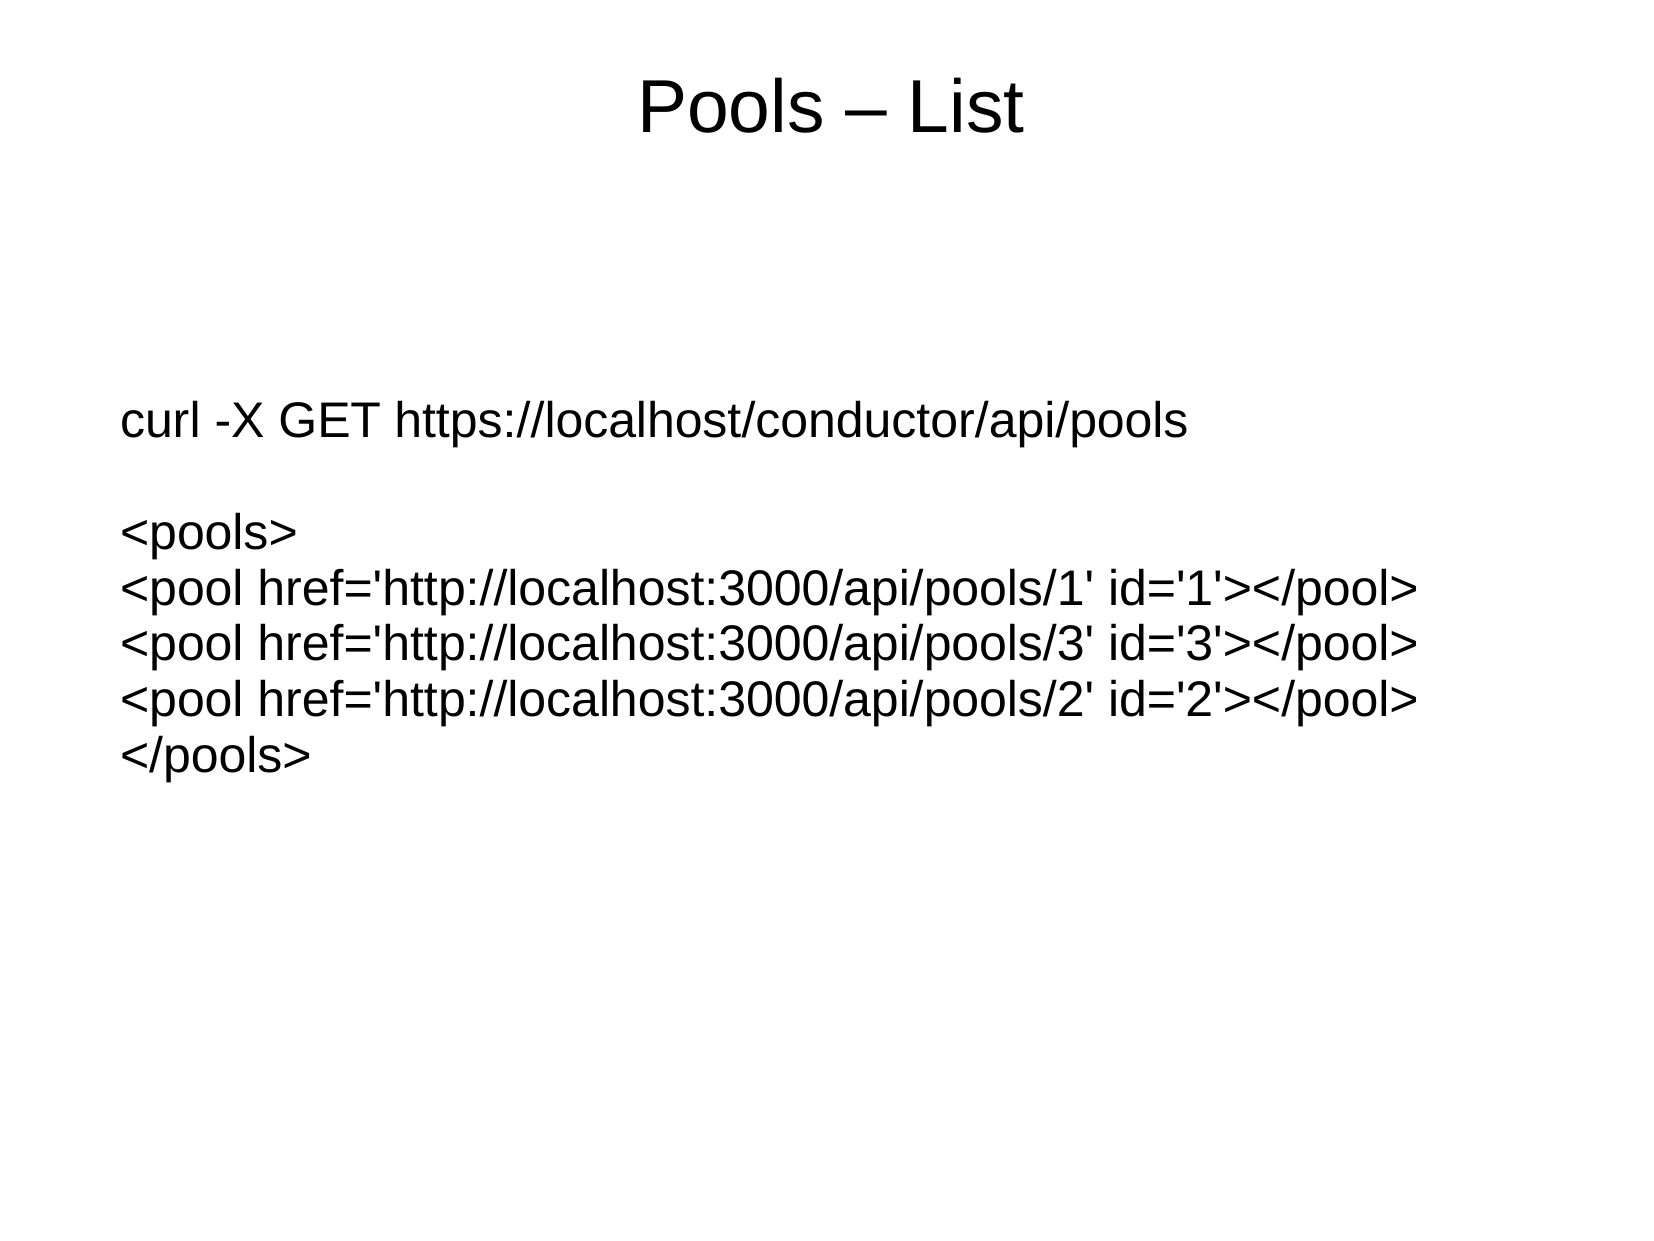

# Pools – List
curl -X GET https://localhost/conductor/api/pools
<pools>
<pool href='http://localhost:3000/api/pools/1' id='1'></pool>
<pool href='http://localhost:3000/api/pools/3' id='3'></pool>
<pool href='http://localhost:3000/api/pools/2' id='2'></pool>
</pools>